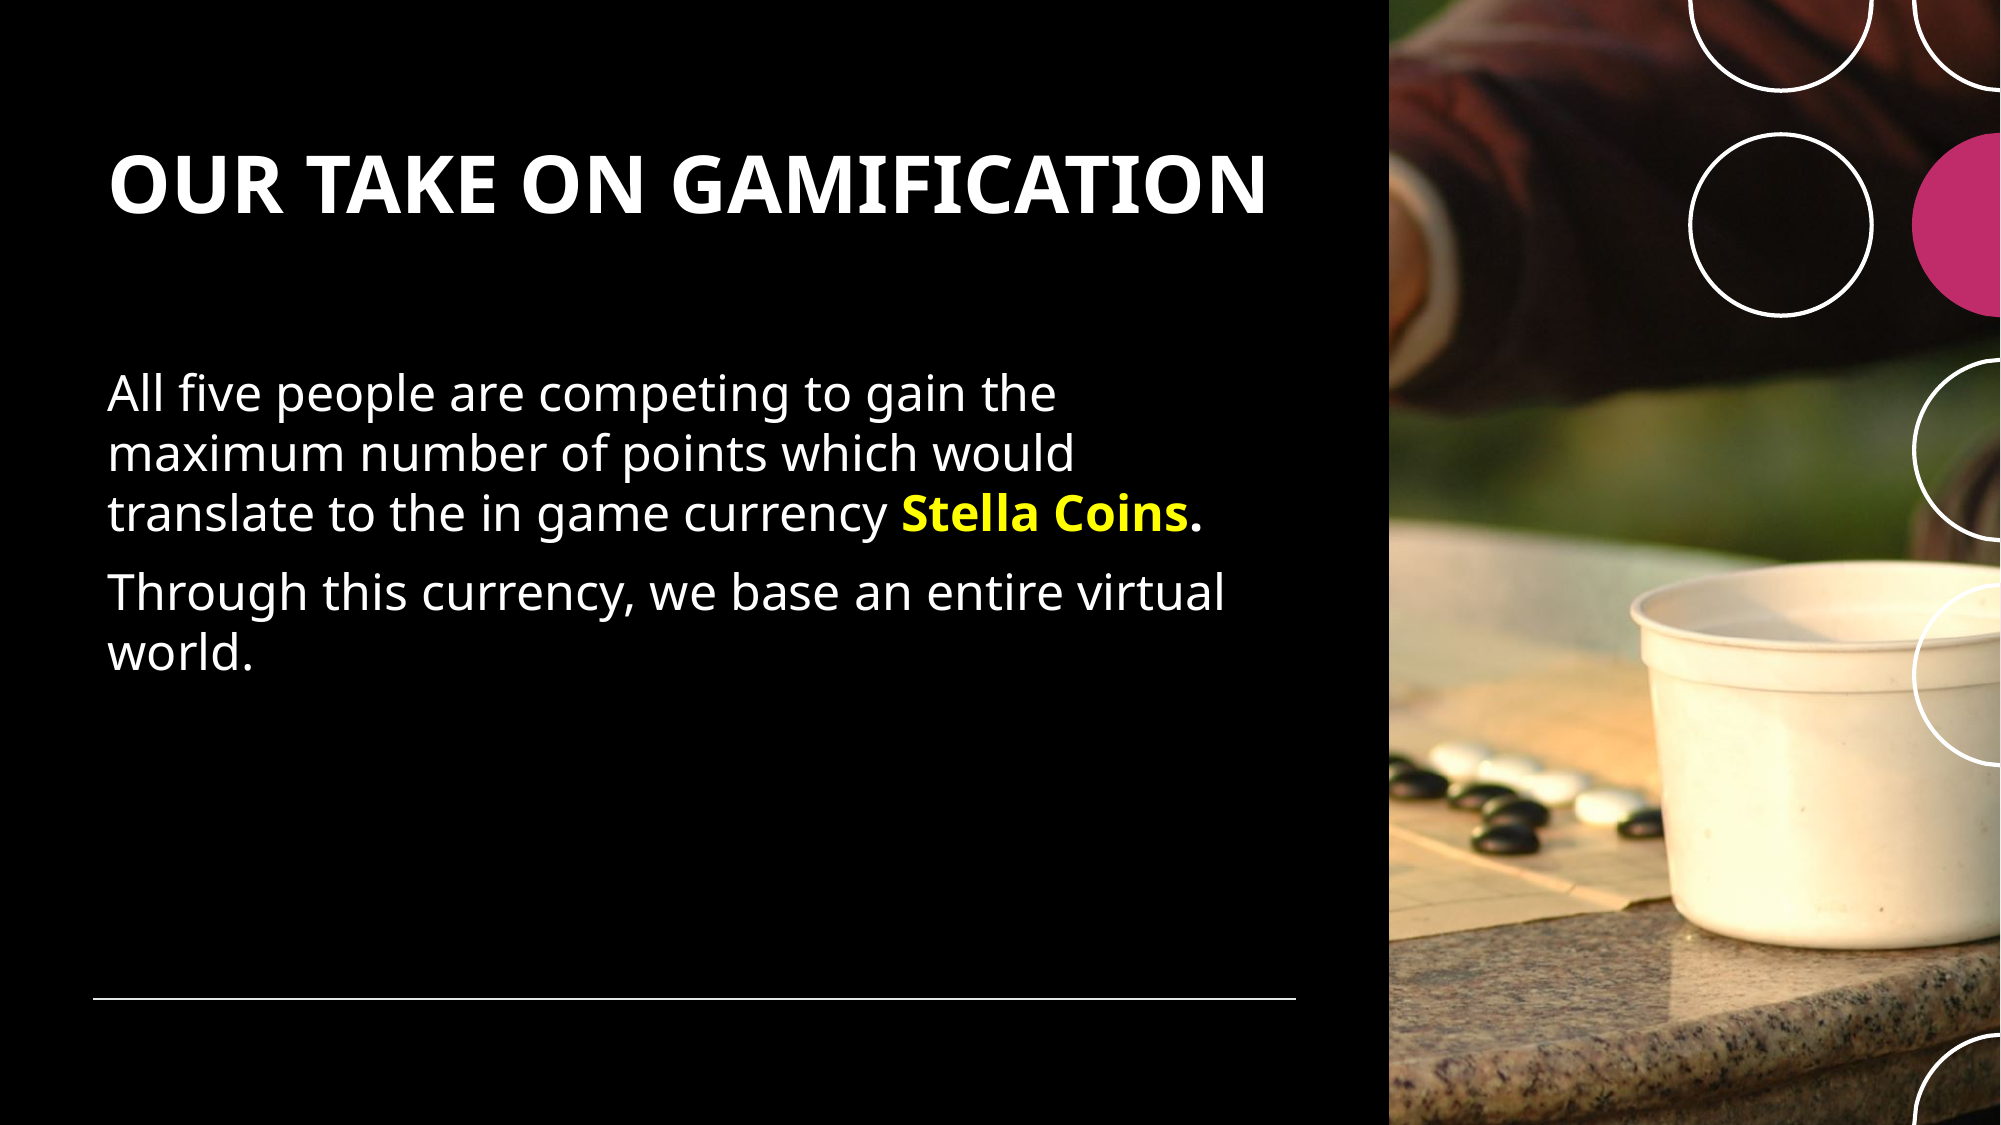

# OUR TAKE ON GAMIFICATION
All five people are competing to gain the maximum number of points which would translate to the in game currency Stella Coins.
Through this currency, we base an entire virtual world.